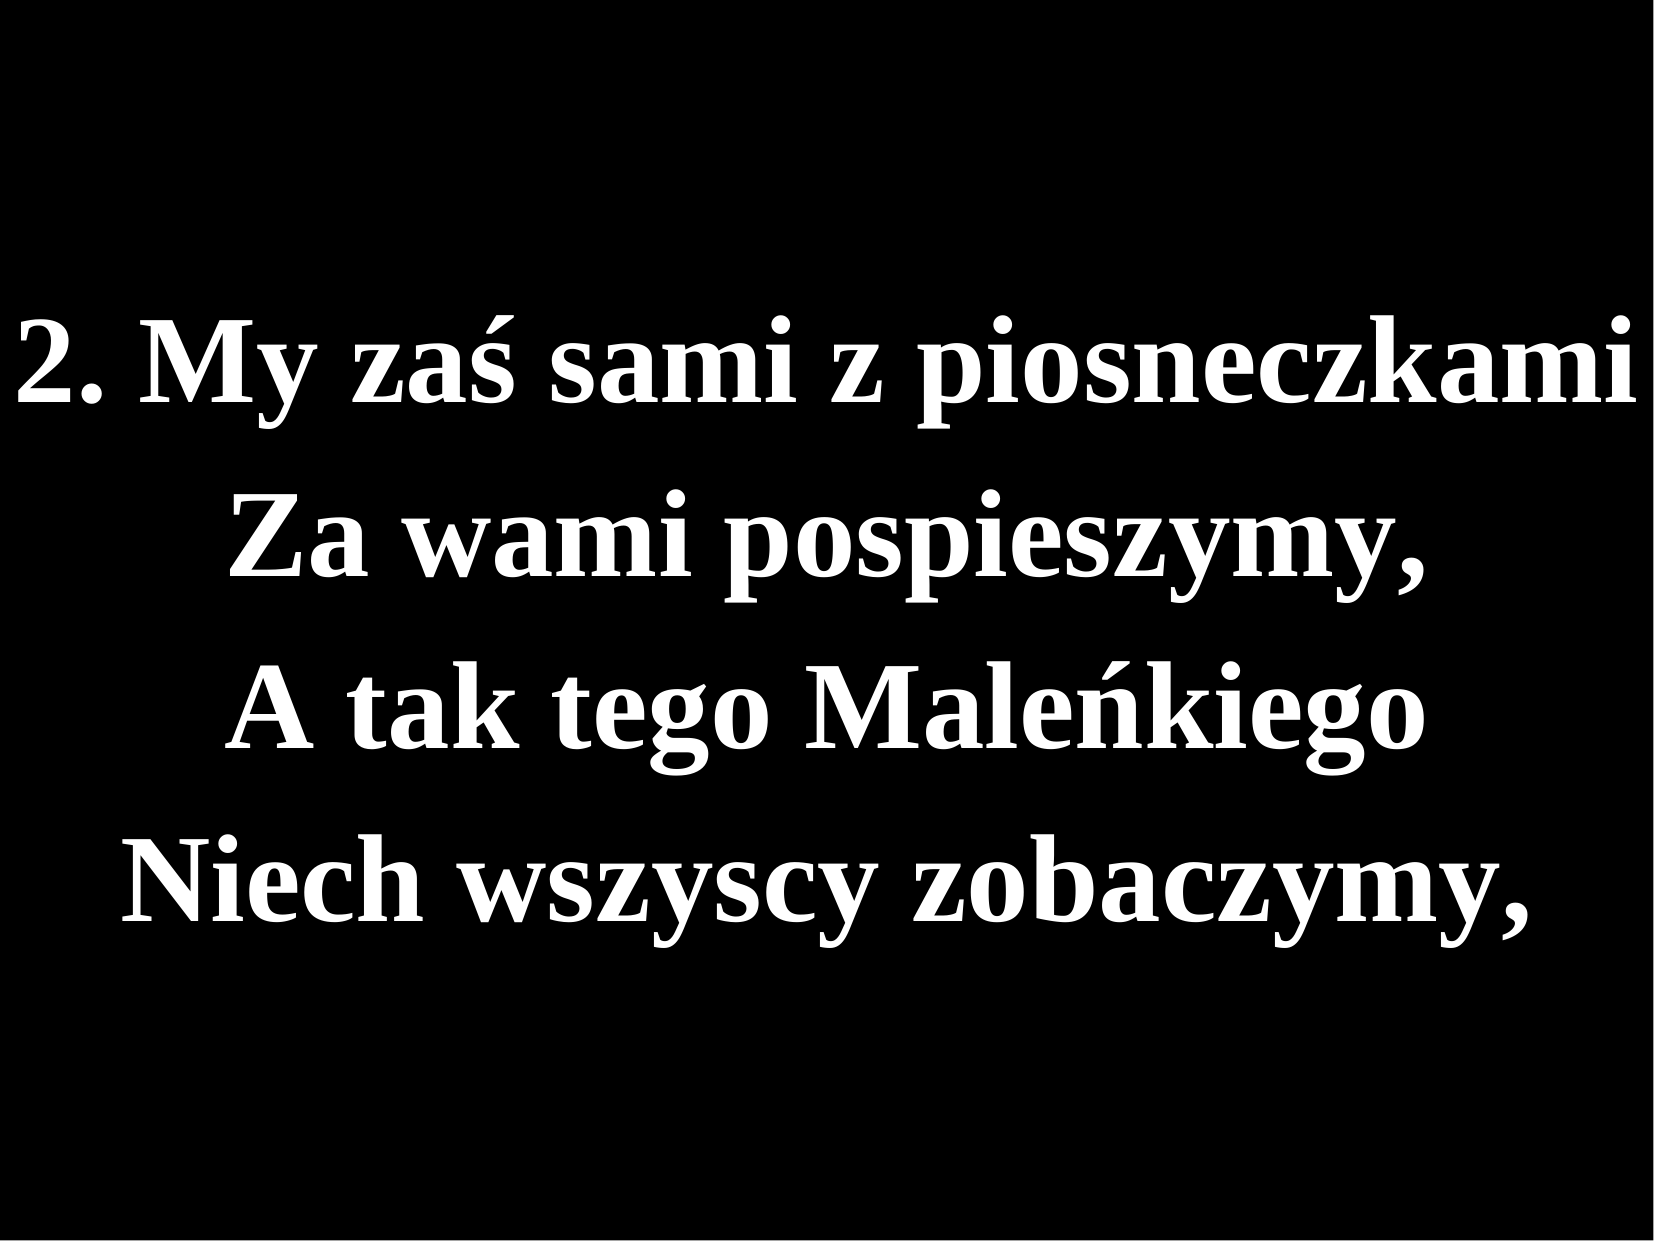

# 2. My zaś sami z piosneczkami ppp Za wami pospieszymy, ppp A tak tego Maleńkiego ppp Niech wszyscy zobaczymy,